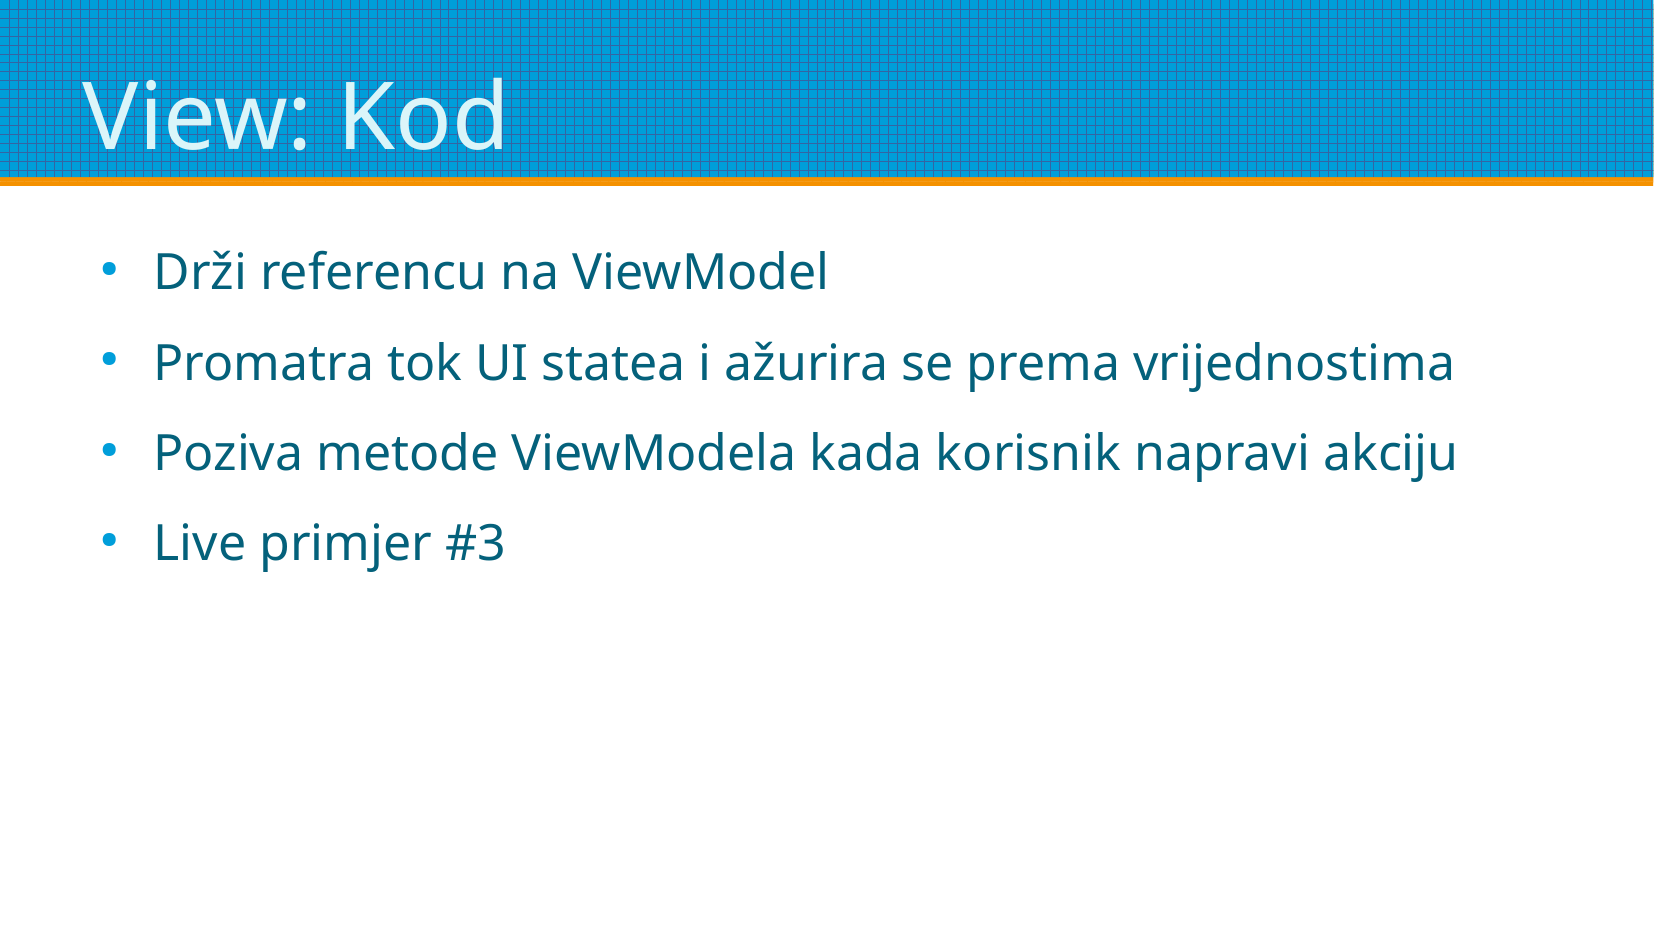

# View: Kod
Drži referencu na ViewModel
Promatra tok UI statea i ažurira se prema vrijednostima
Poziva metode ViewModela kada korisnik napravi akciju
Live primjer #3